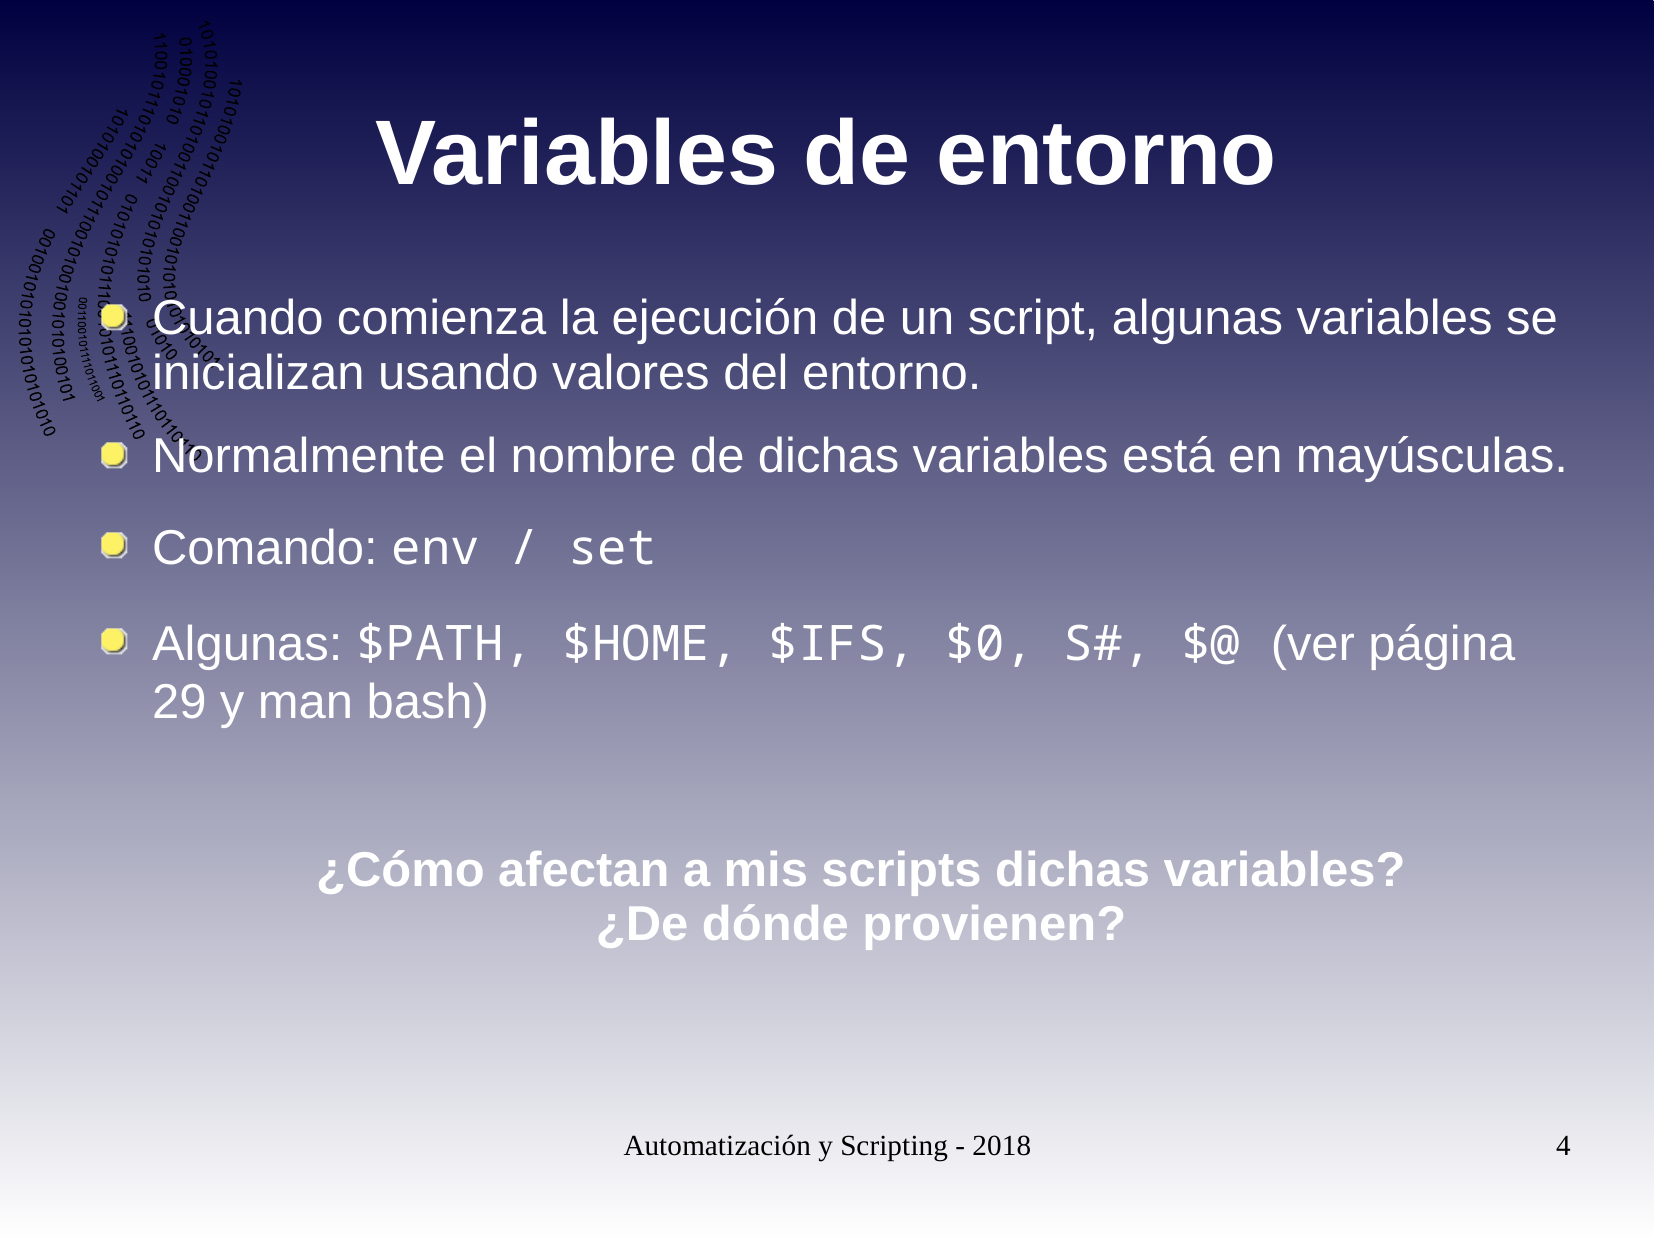

# Variables de entorno
Cuando comienza la ejecución de un script, algunas variables se inicializan usando valores del entorno.
Normalmente el nombre de dichas variables está en mayúsculas.
Comando: env / set
Algunas: $PATH, $HOME, $IFS, $0, S#, $@ (ver página 29 y man bash)
¿Cómo afectan a mis scripts dichas variables?
¿De dónde provienen?
Automatización y Scripting - 2018
4